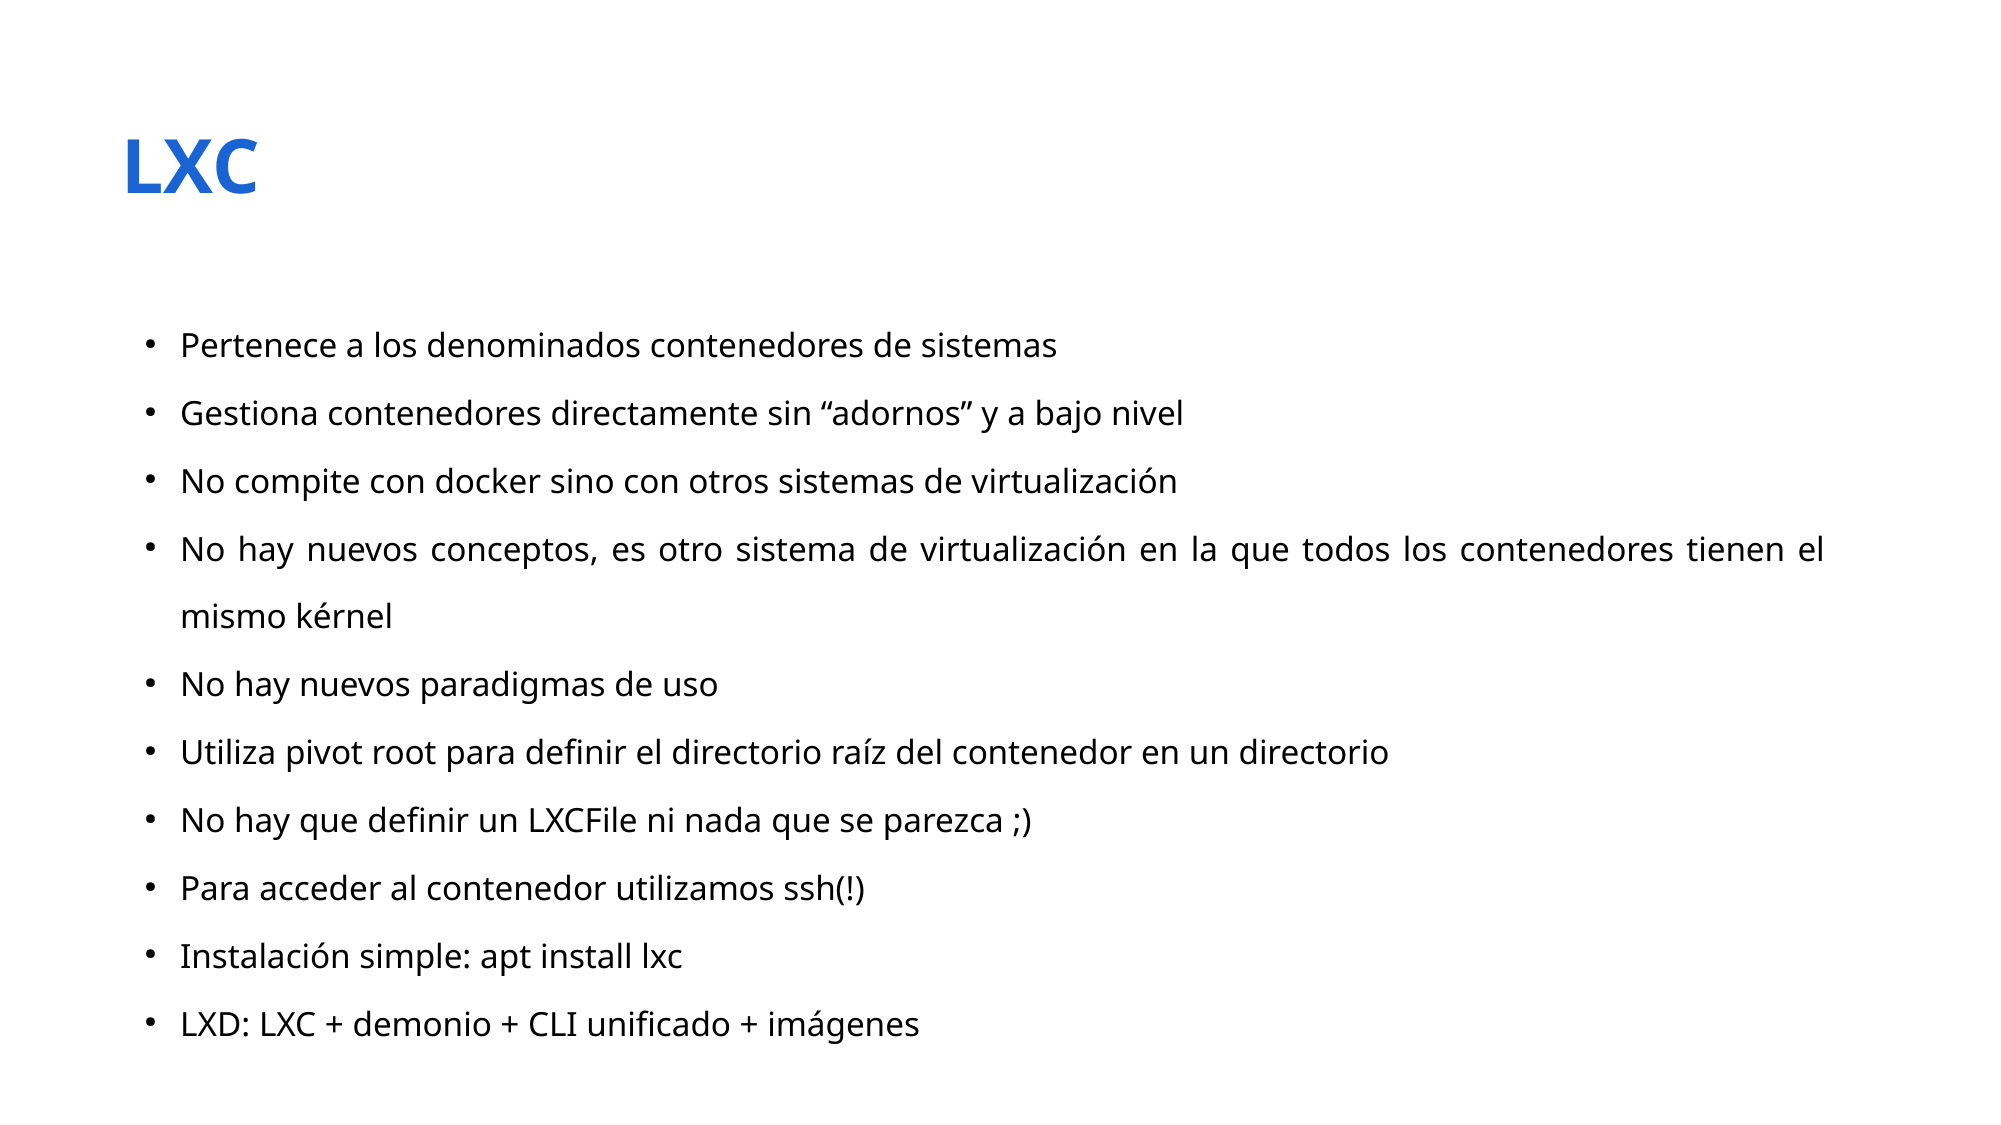

LXC
Pertenece a los denominados contenedores de sistemas
Gestiona contenedores directamente sin “adornos” y a bajo nivel
No compite con docker sino con otros sistemas de virtualización
No hay nuevos conceptos, es otro sistema de virtualización en la que todos los contenedores tienen el mismo kérnel
No hay nuevos paradigmas de uso
Utiliza pivot root para definir el directorio raíz del contenedor en un directorio
No hay que definir un LXCFile ni nada que se parezca ;)
Para acceder al contenedor utilizamos ssh(!)
Instalación simple: apt install lxc
LXD: LXC + demonio + CLI unificado + imágenes